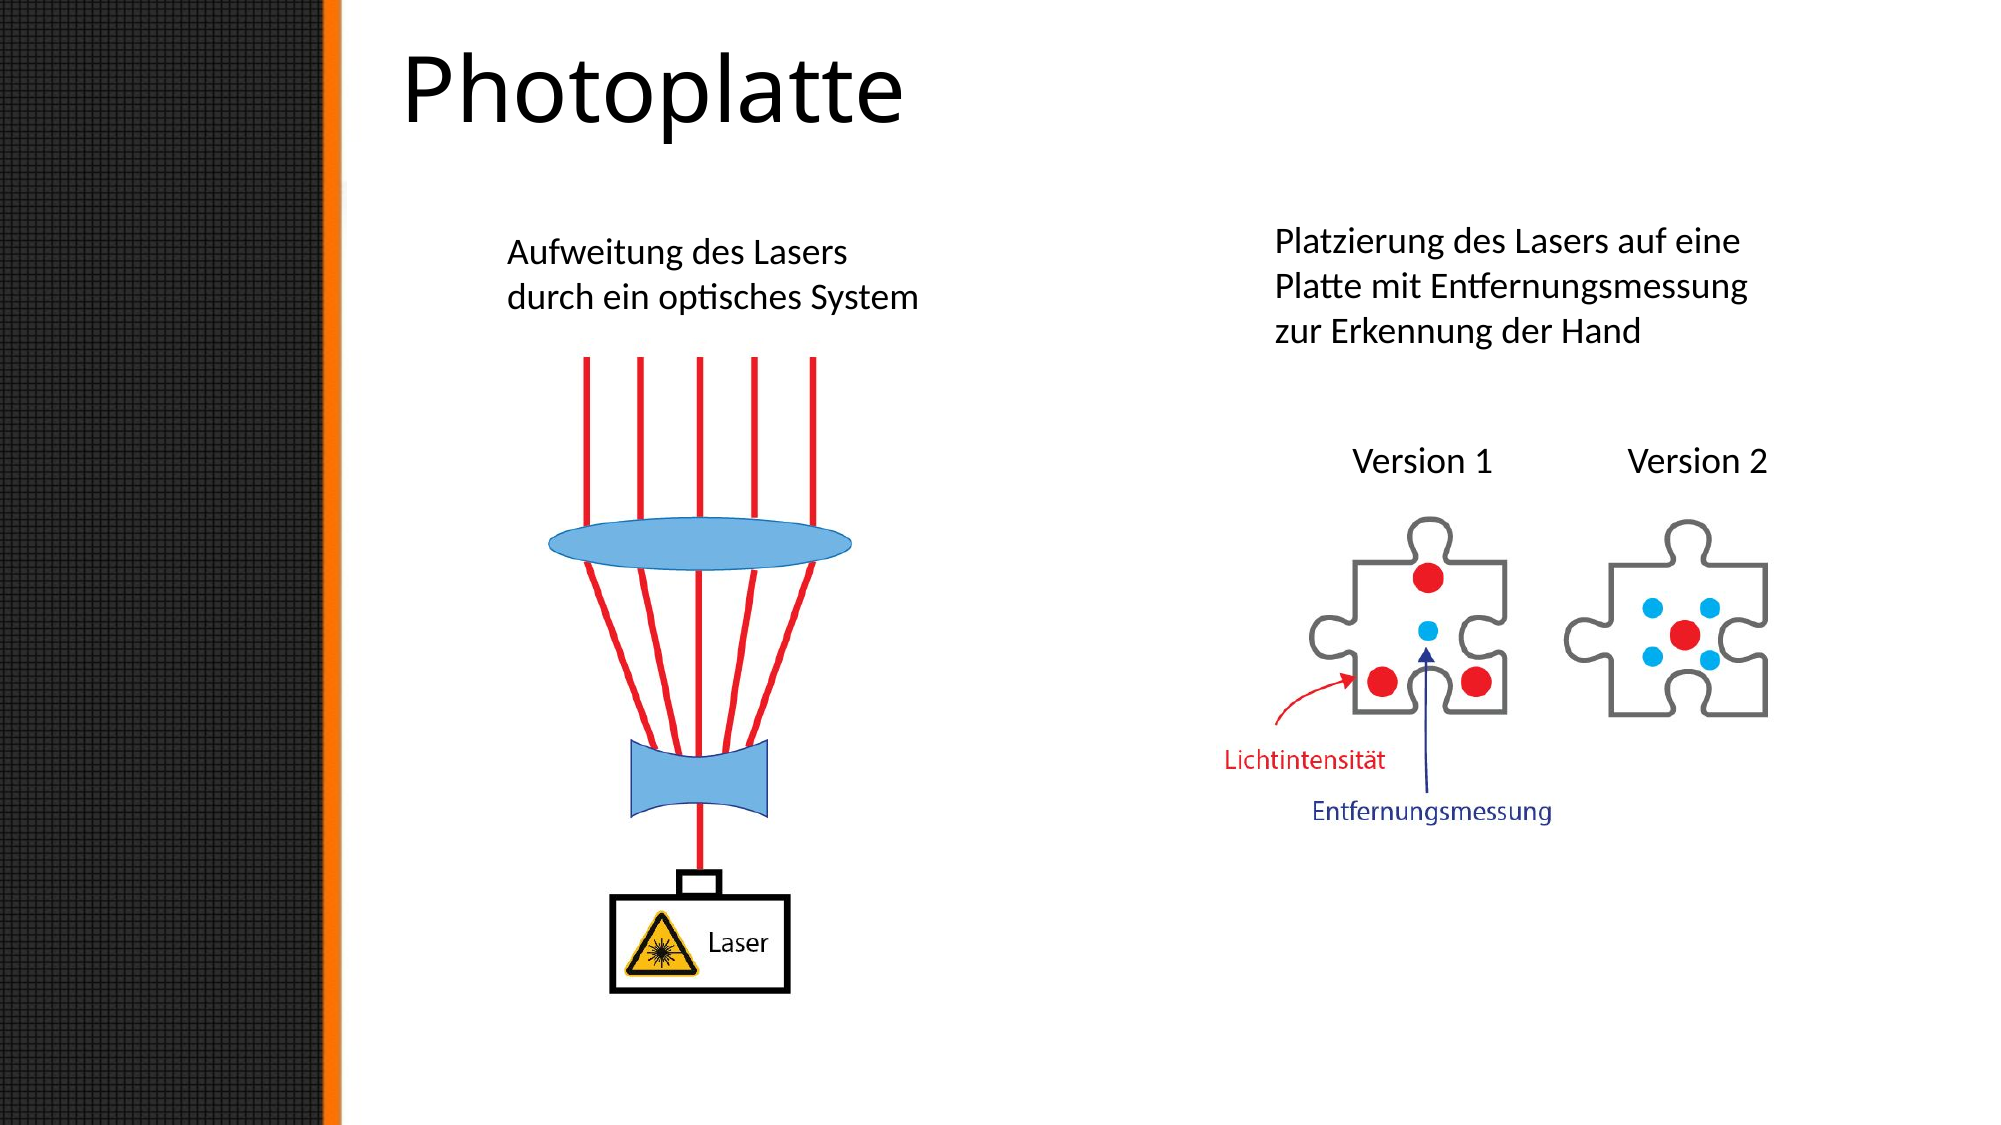

# Photoplatte
Platzierung des Lasers auf eine Platte mit Entfernungsmessung zur Erkennung der Hand
Aufweitung des Lasers durch ein optisches System
Version 1
Version 2